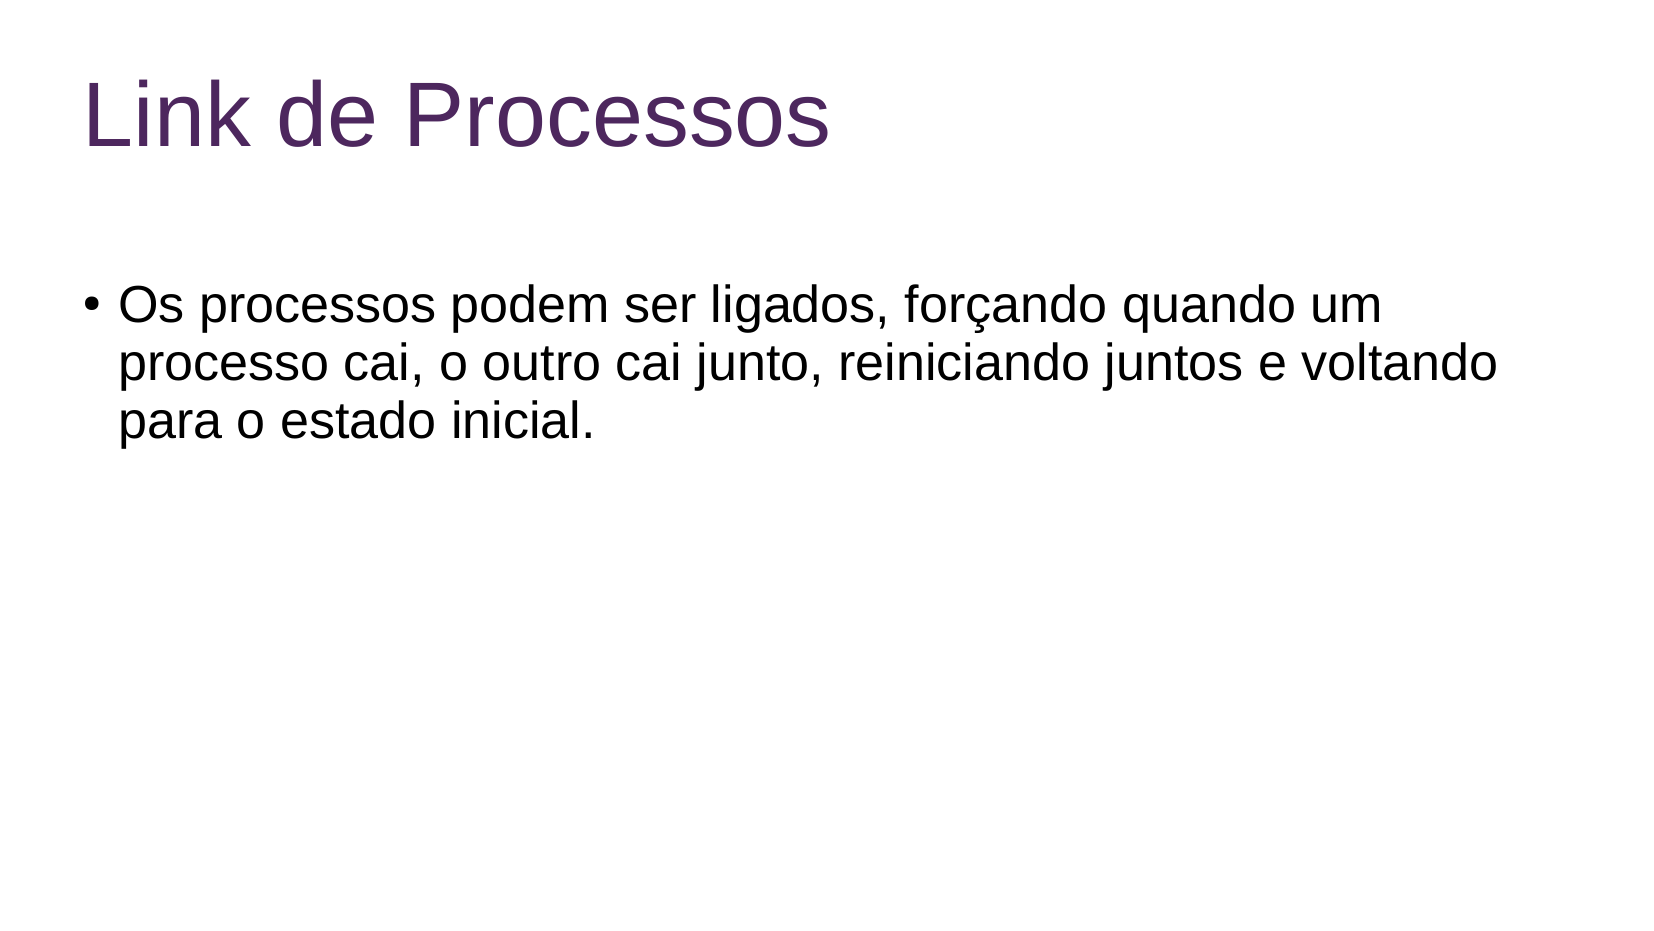

# Link de Processos
Os processos podem ser ligados, forçando quando um processo cai, o outro cai junto, reiniciando juntos e voltando para o estado inicial.